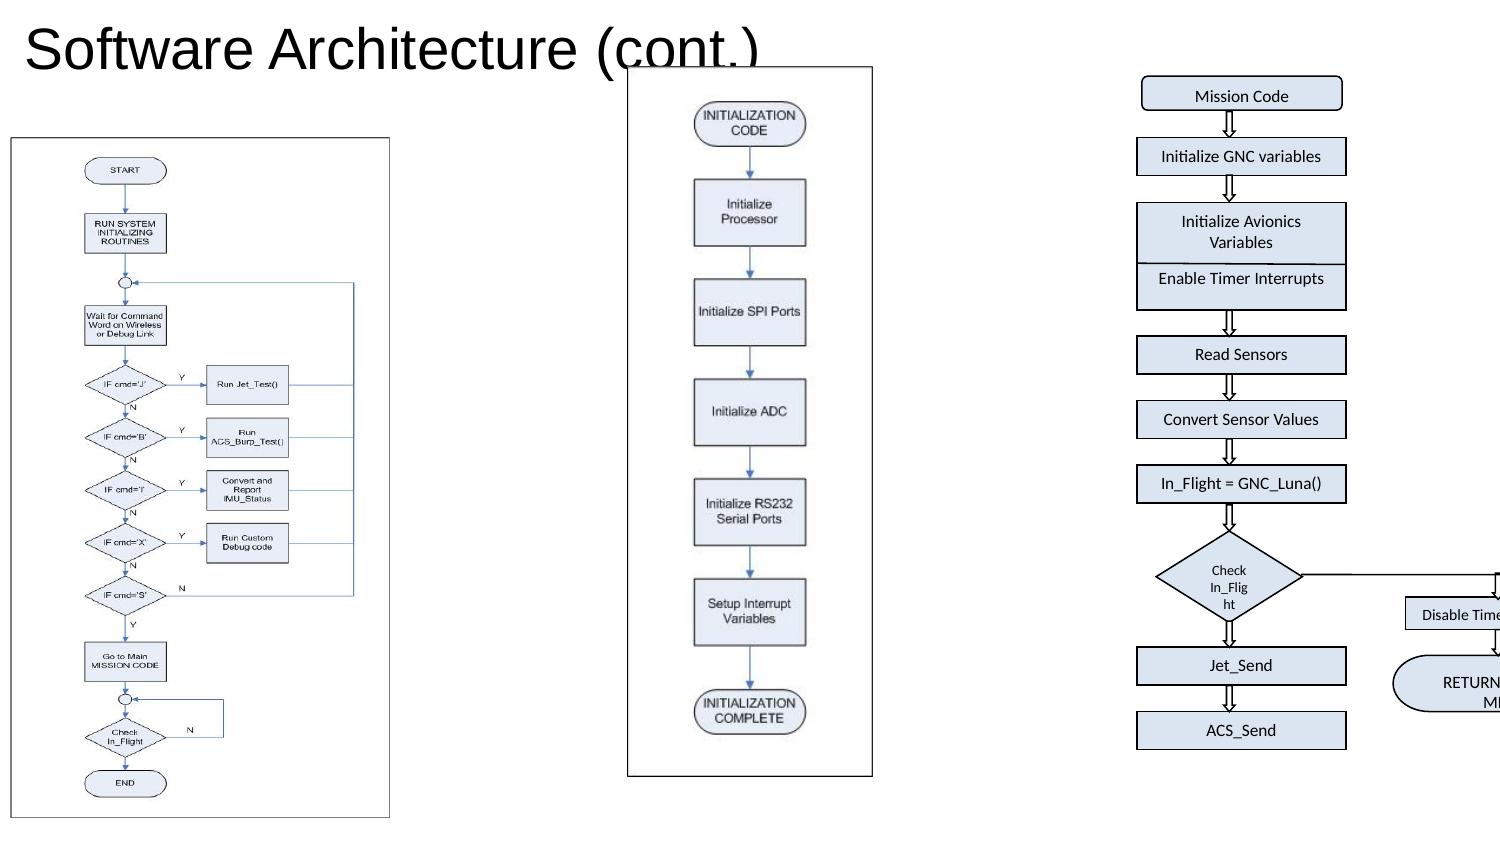

# Software Architecture (cont.)
Mission Code
Initialize GNC variables
Initialize Avionics Variables
Enable Timer Interrupts
Read Sensors
Convert Sensor Values
In_Flight = GNC_Luna()
Check In_Flight
Disable Timer Interrupts
Jet_Send
RETURN TO MAIN MENU
ACS_Send